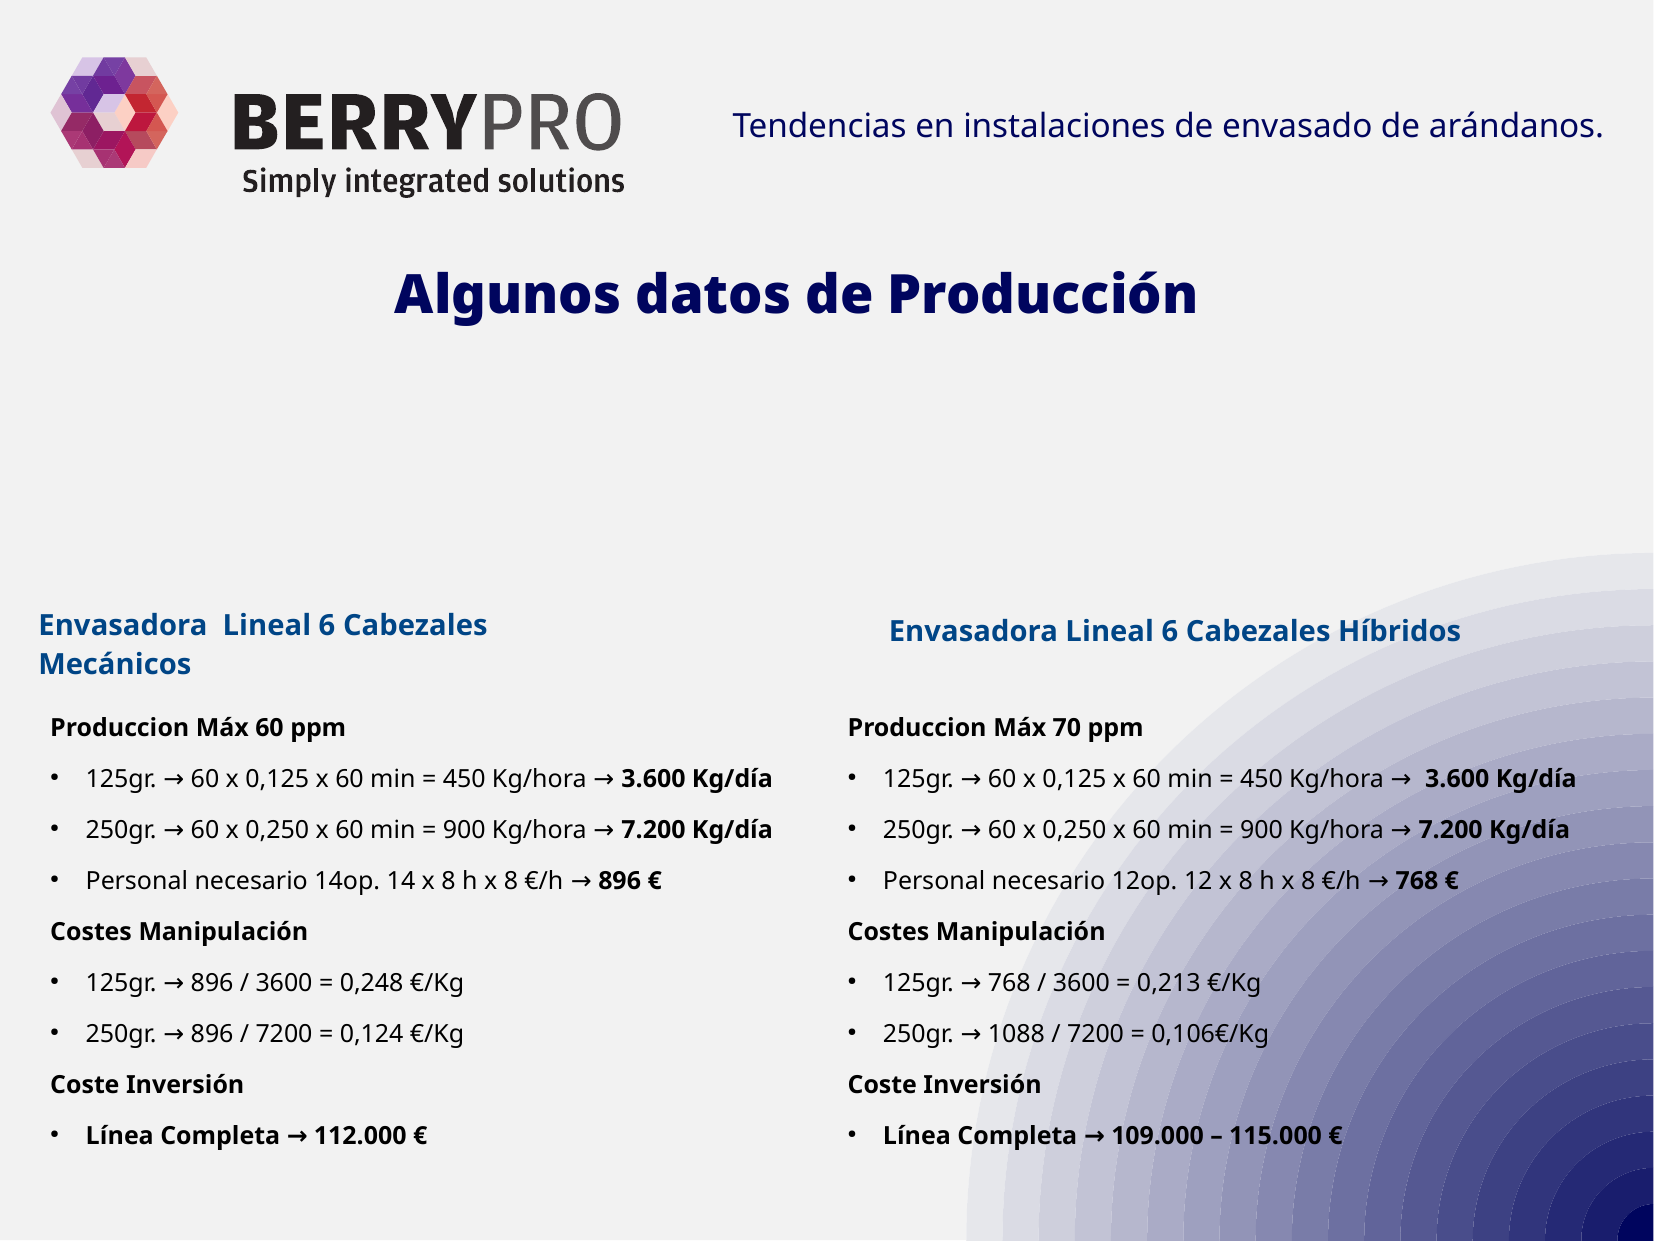

Tendencias en instalaciones de envasado de arándanos.
Algunos datos de Producción
Envasadora Lineal 6 Cabezales Mecánicos
Envasadora Lineal 6 Cabezales Híbridos
Produccion Máx 60 ppm
125gr. → 60 x 0,125 x 60 min = 450 Kg/hora → 3.600 Kg/día
250gr. → 60 x 0,250 x 60 min = 900 Kg/hora → 7.200 Kg/día
Personal necesario 14op. 14 x 8 h x 8 €/h → 896 €
Costes Manipulación
125gr. → 896 / 3600 = 0,248 €/Kg
250gr. → 896 / 7200 = 0,124 €/Kg
Coste Inversión
Línea Completa → 112.000 €
Produccion Máx 70 ppm
125gr. → 60 x 0,125 x 60 min = 450 Kg/hora → 3.600 Kg/día
250gr. → 60 x 0,250 x 60 min = 900 Kg/hora → 7.200 Kg/día
Personal necesario 12op. 12 x 8 h x 8 €/h → 768 €
Costes Manipulación
125gr. → 768 / 3600 = 0,213 €/Kg
250gr. → 1088 / 7200 = 0,106€/Kg
Coste Inversión
Línea Completa → 109.000 – 115.000 €